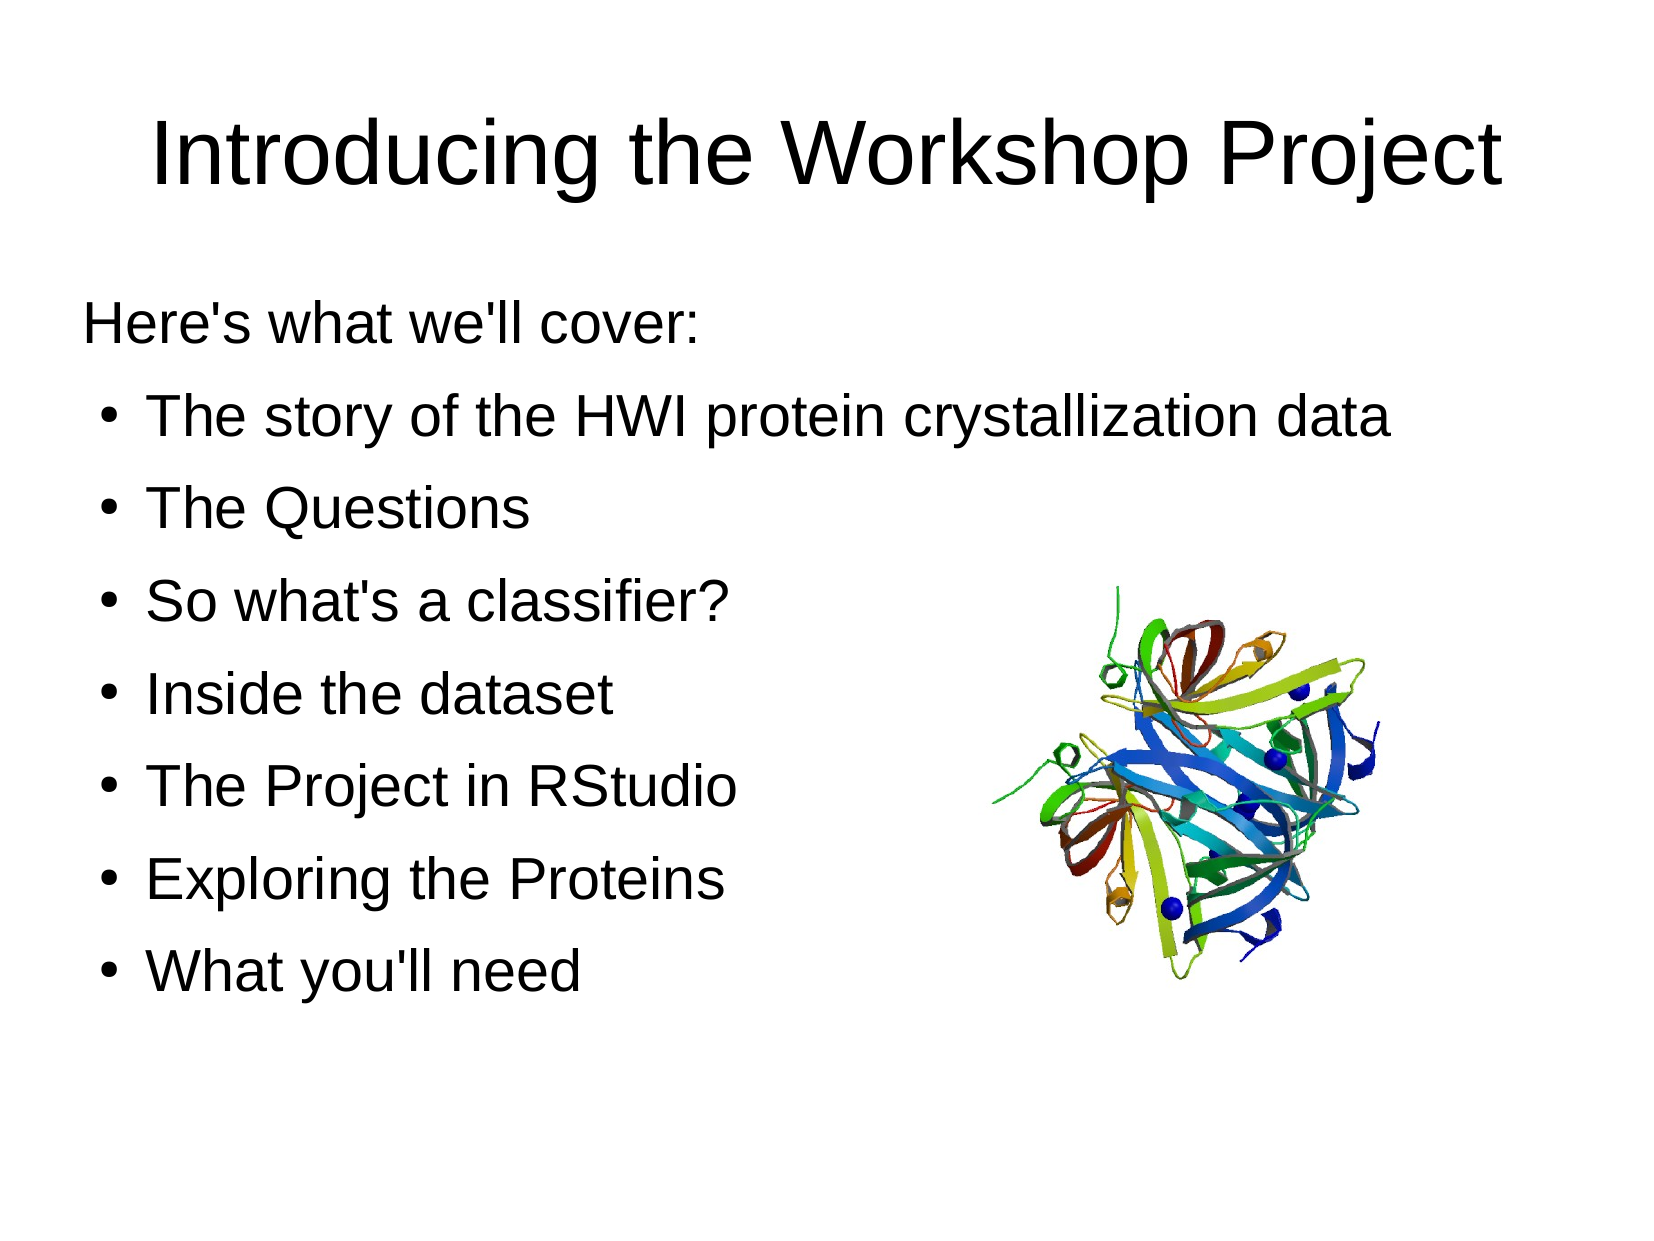

# Introducing the Workshop Project
Here's what we'll cover:
The story of the HWI protein crystallization data
The Questions
So what's a classifier?
Inside the dataset
The Project in RStudio
Exploring the Proteins
What you'll need